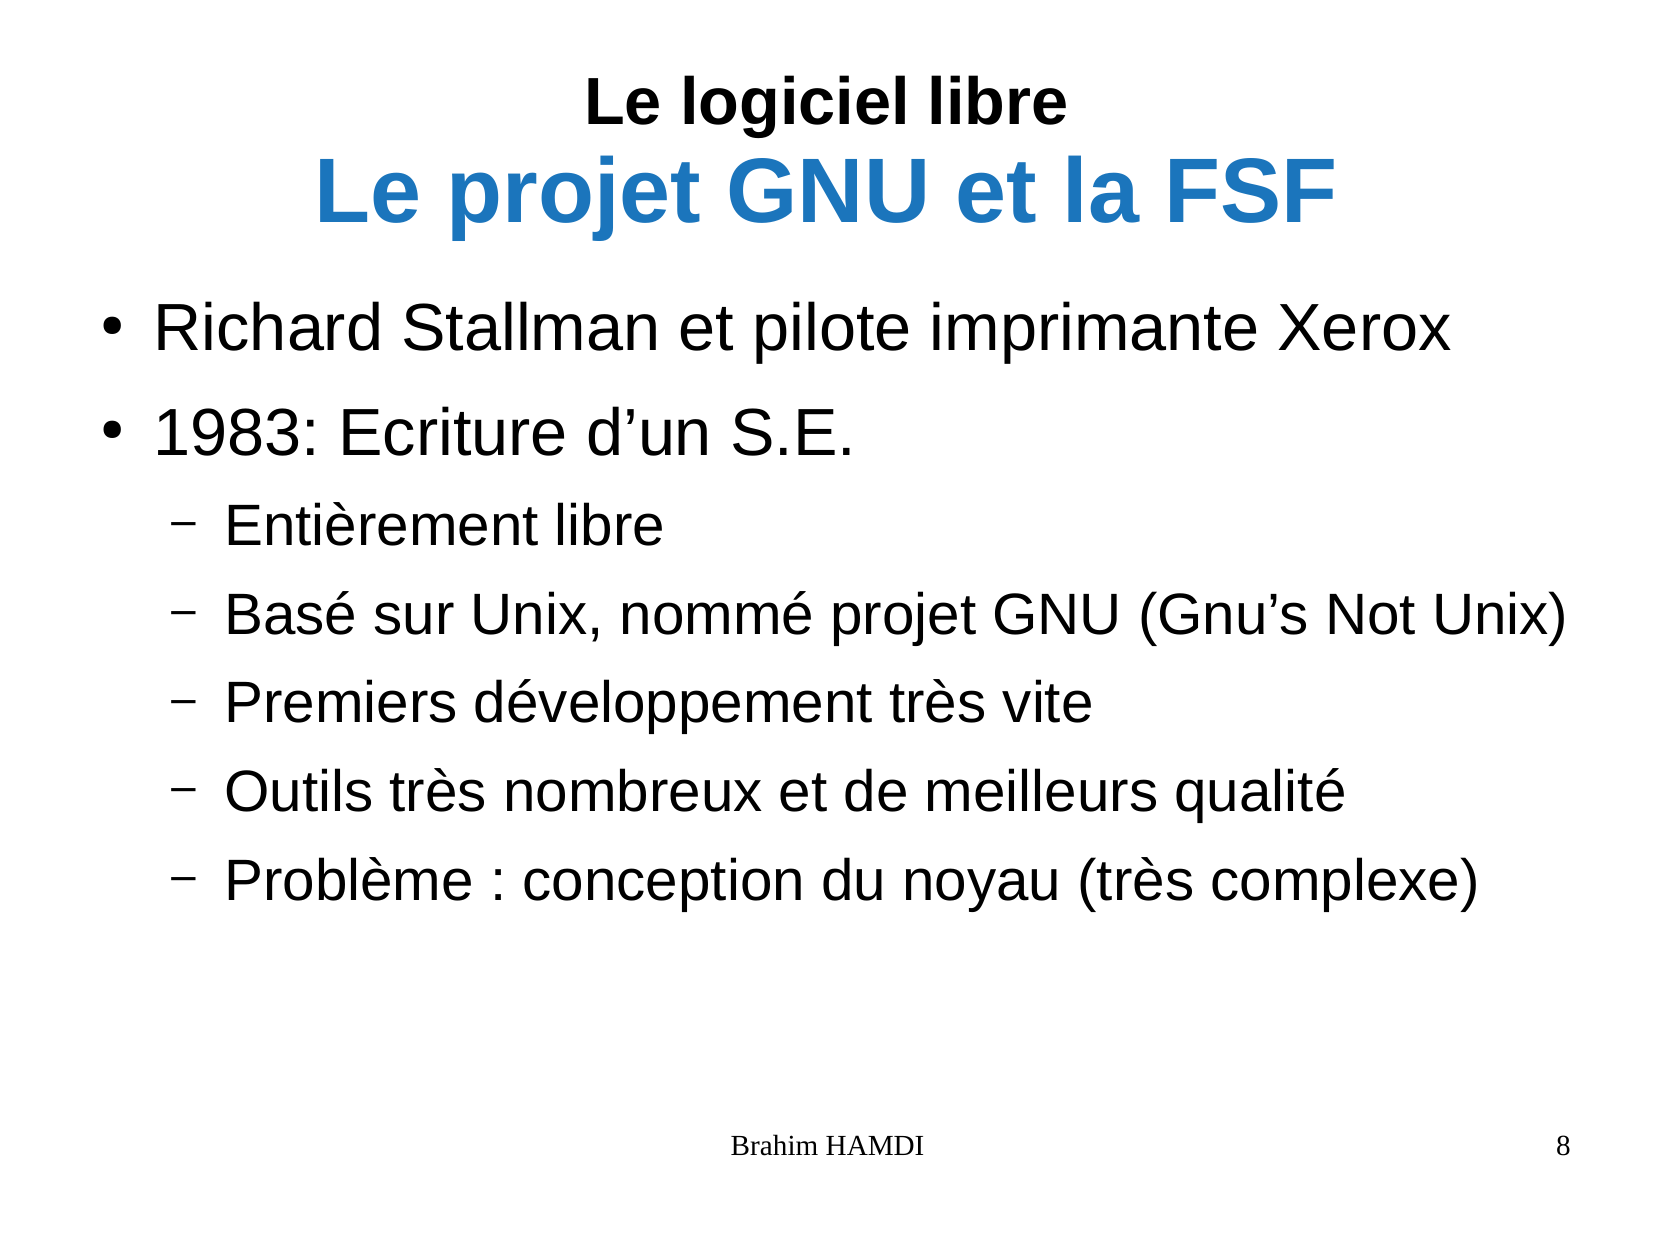

# Le logiciel libre Le projet GNU et la FSF
Richard Stallman et pilote imprimante Xerox
1983: Ecriture d’un S.E.
Entièrement libre
Basé sur Unix, nommé projet GNU (Gnu’s Not Unix)
Premiers développement très vite
Outils très nombreux et de meilleurs qualité
Problème : conception du noyau (très complexe)
Brahim HAMDI
8